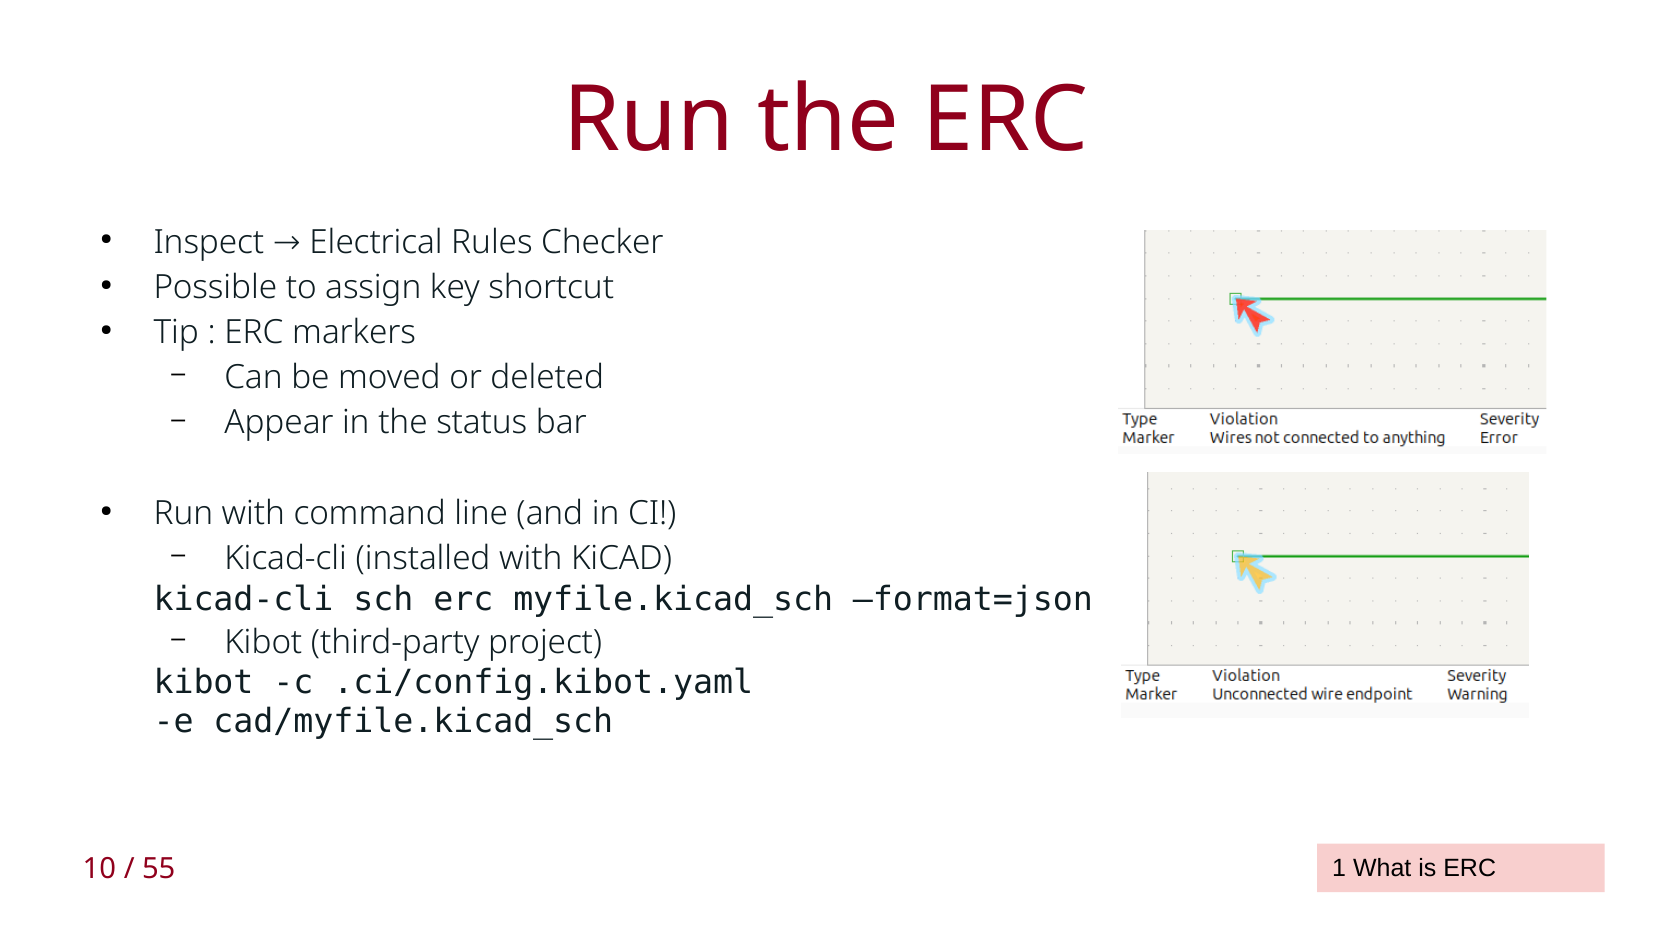

# Run the ERC
Inspect → Electrical Rules Checker
Possible to assign key shortcut
Tip : ERC markers
Can be moved or deleted
Appear in the status bar
Run with command line (and in CI!)
Kicad-cli (installed with KiCAD)
kicad-cli sch erc myfile.kicad_sch –format=json
Kibot (third-party project)
kibot -c .ci/config.kibot.yaml
-e cad/myfile.kicad_sch
1 What is ERC
10